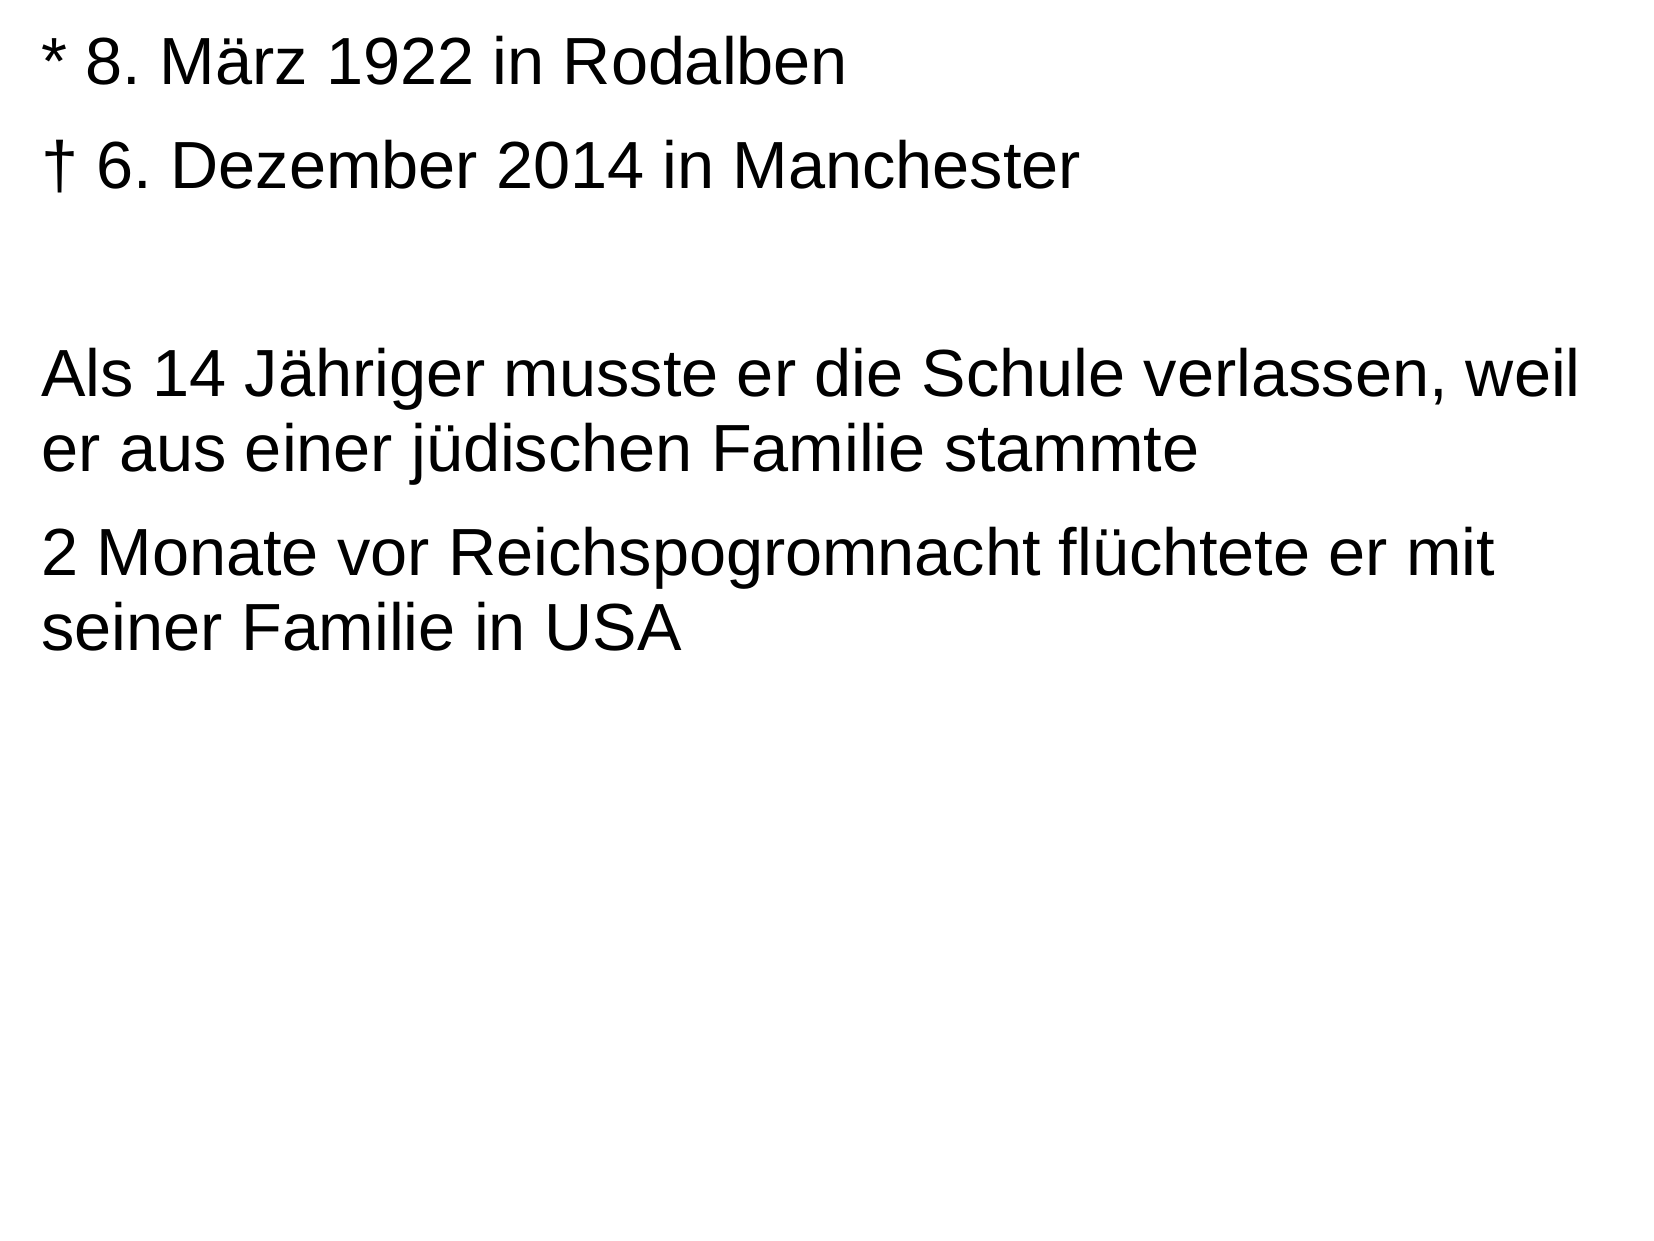

# * 8. März 1922 in Rodalben
† 6. Dezember 2014 in Manchester
Als 14 Jähriger musste er die Schule verlassen, weil er aus einer jüdischen Familie stammte
2 Monate vor Reichspogromnacht flüchtete er mit seiner Familie in USA